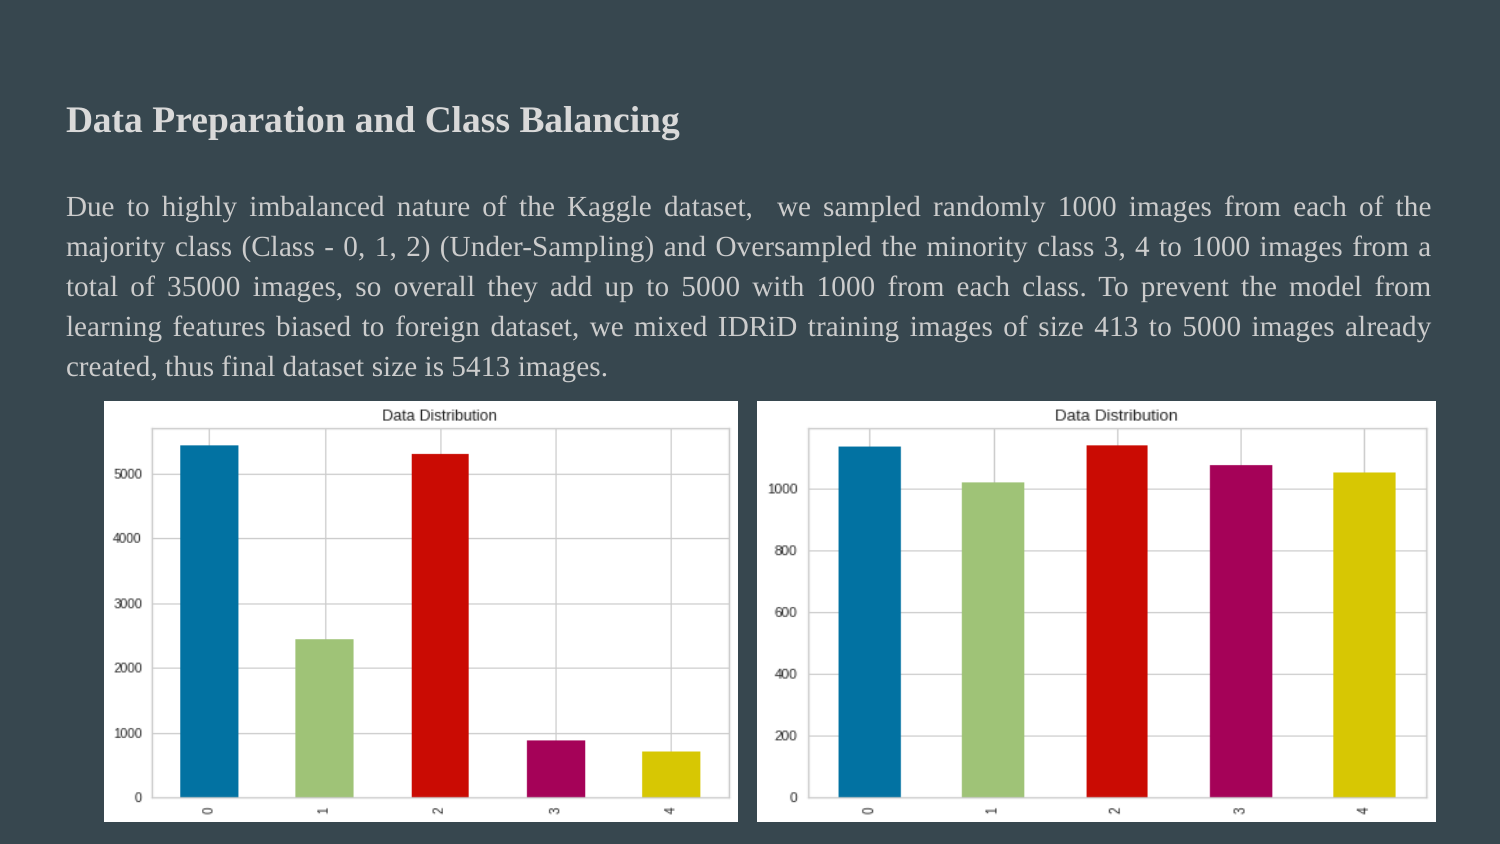

# Data Preparation and Class Balancing
Due to highly imbalanced nature of the Kaggle dataset, we sampled randomly 1000 images from each of the majority class (Class - 0, 1, 2) (Under-Sampling) and Oversampled the minority class 3, 4 to 1000 images from a total of 35000 images, so overall they add up to 5000 with 1000 from each class. To prevent the model from learning features biased to foreign dataset, we mixed IDRiD training images of size 413 to 5000 images already created, thus final dataset size is 5413 images.